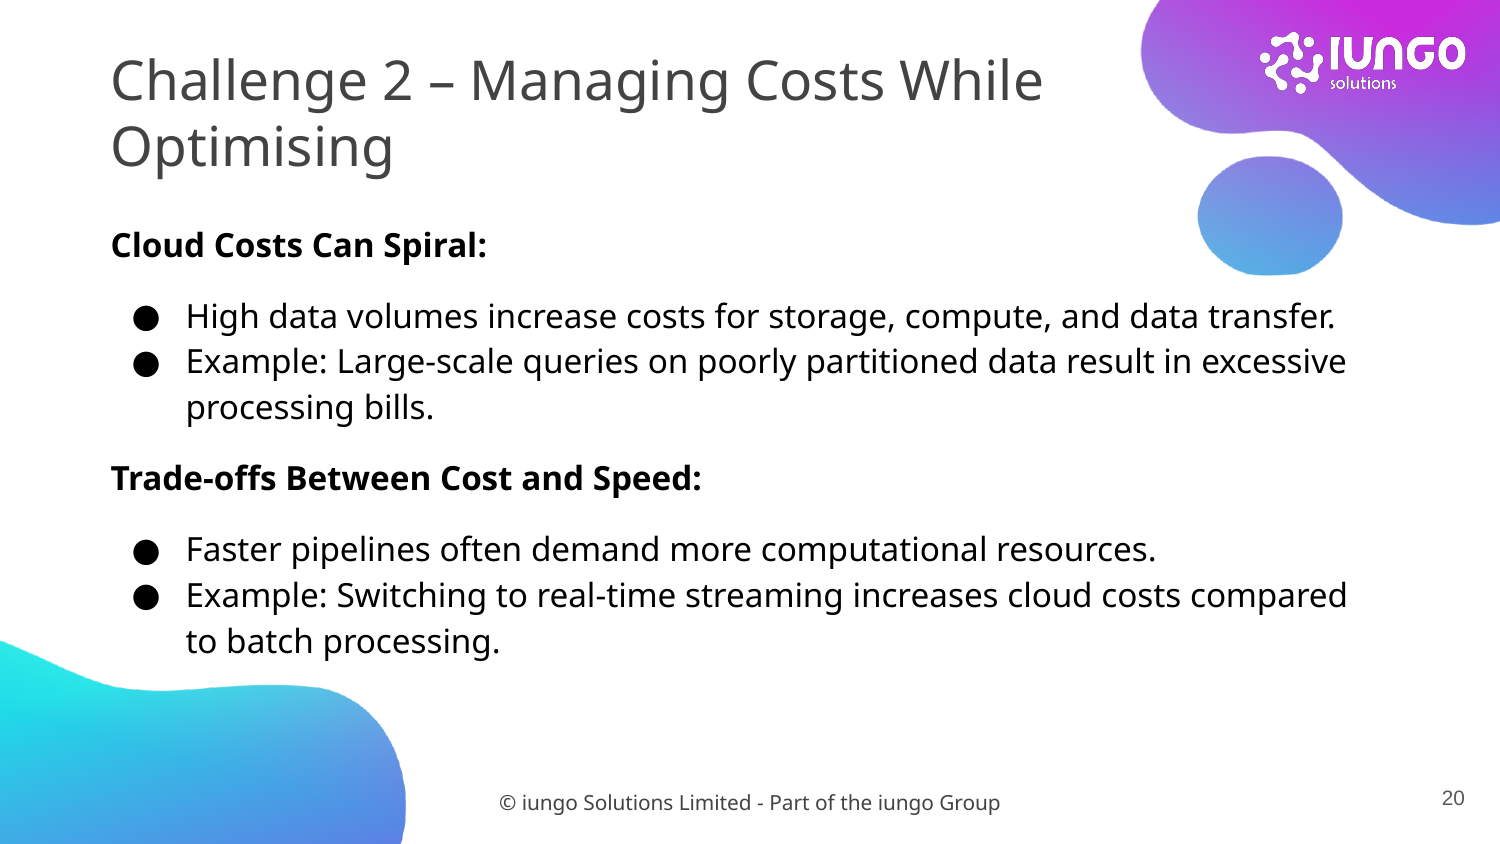

Challenge 2 – Managing Costs While Optimising
# Cloud Costs Can Spiral:
High data volumes increase costs for storage, compute, and data transfer.
Example: Large-scale queries on poorly partitioned data result in excessive processing bills.
Trade-offs Between Cost and Speed:
Faster pipelines often demand more computational resources.
Example: Switching to real-time streaming increases cloud costs compared to batch processing.